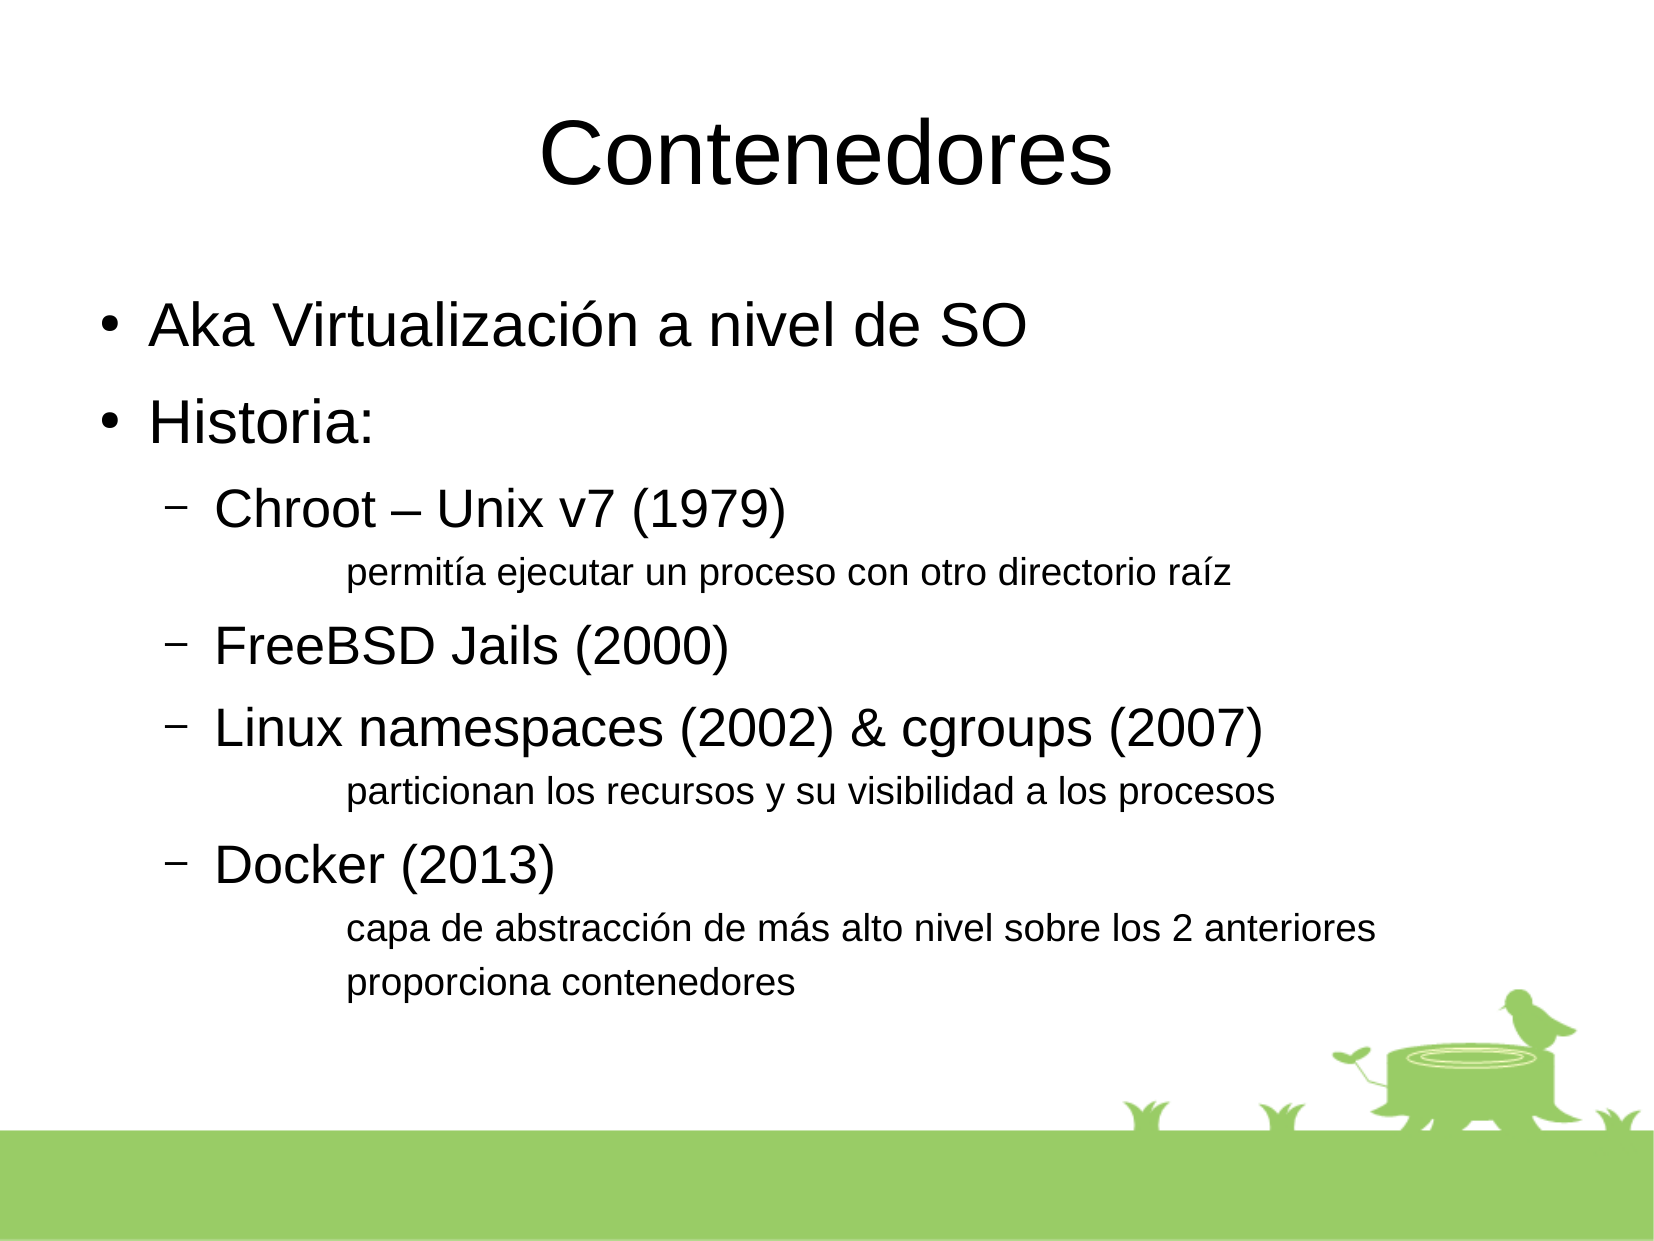

# Contenedores
Aka Virtualización a nivel de SO
Historia:
Chroot – Unix v7 (1979)
permitía ejecutar un proceso con otro directorio raíz
FreeBSD Jails (2000)
Linux namespaces (2002) & cgroups (2007)
particionan los recursos y su visibilidad a los procesos
Docker (2013)
capa de abstracción de más alto nivel sobre los 2 anteriores
proporciona contenedores